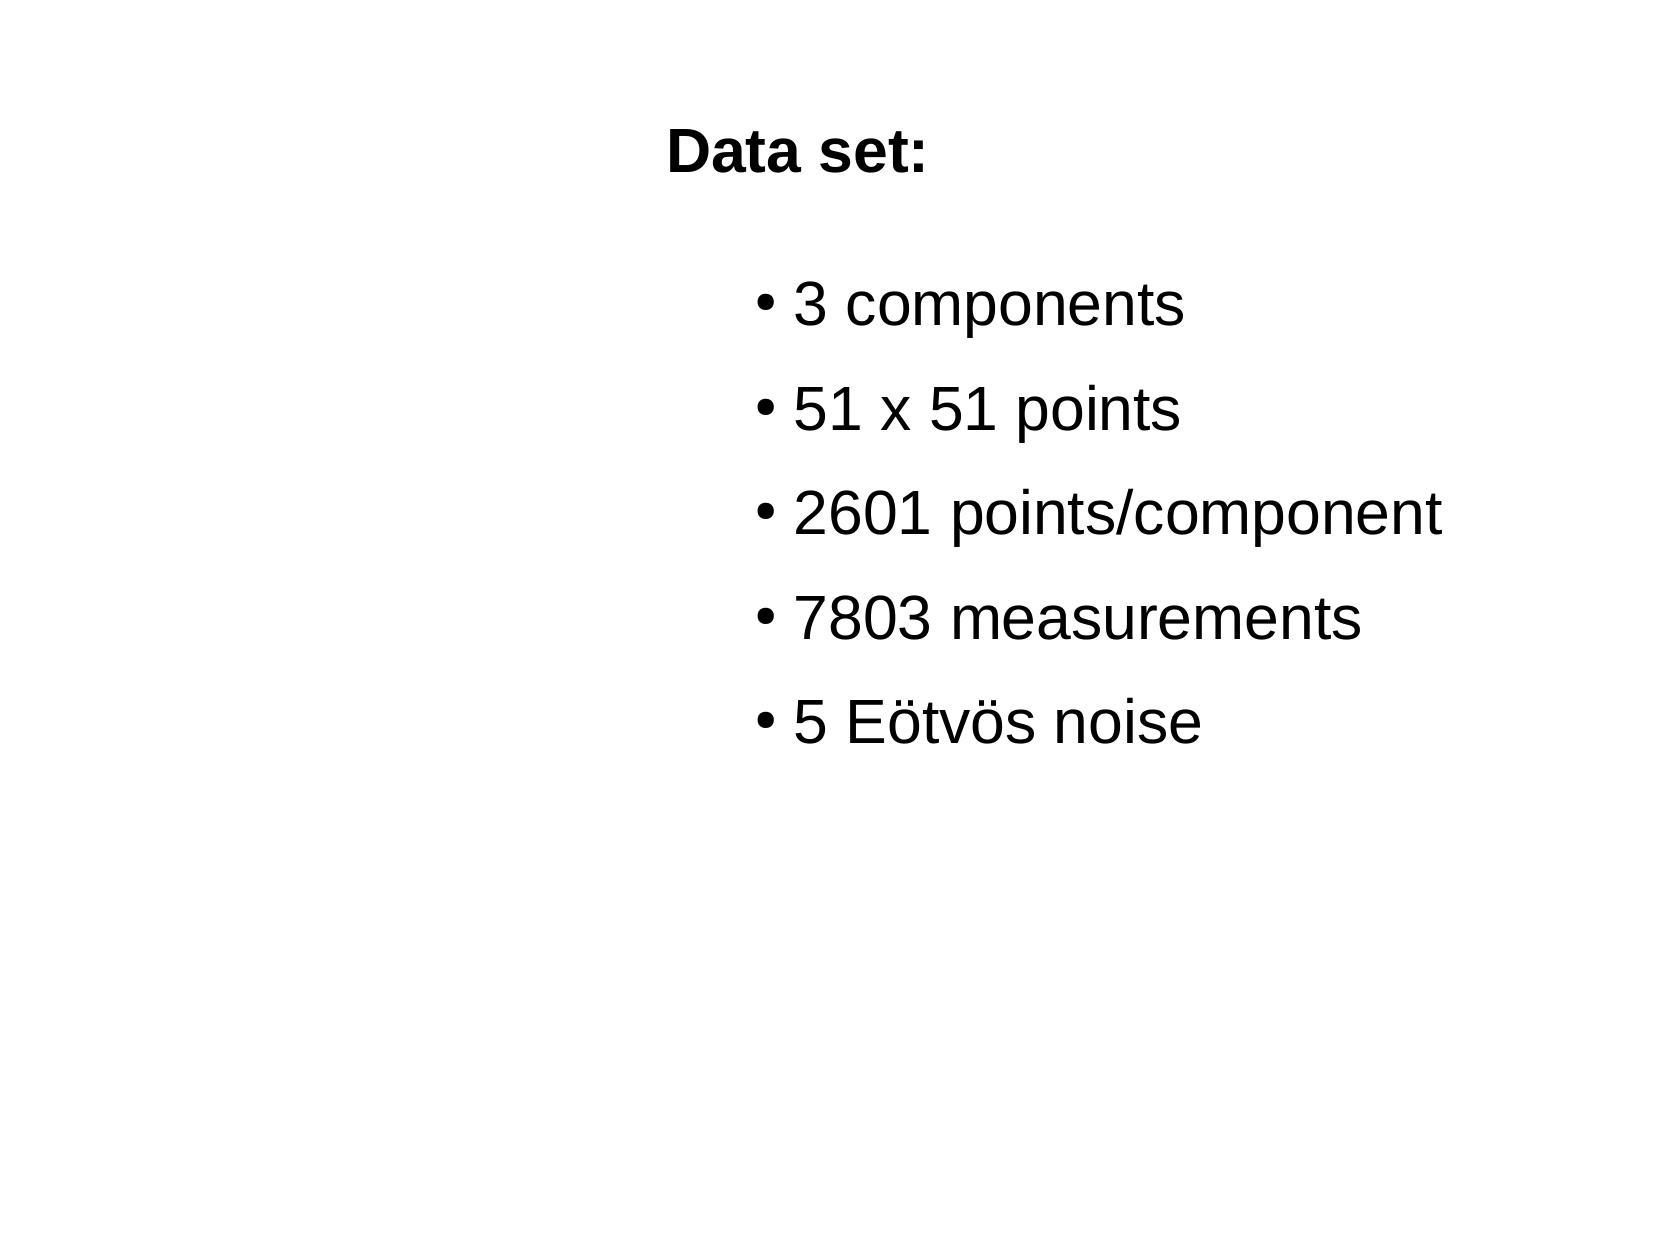

Data set:
 3 components
 51 x 51 points
 2601 points/component
 7803 measurements
 5 Eötvös noise